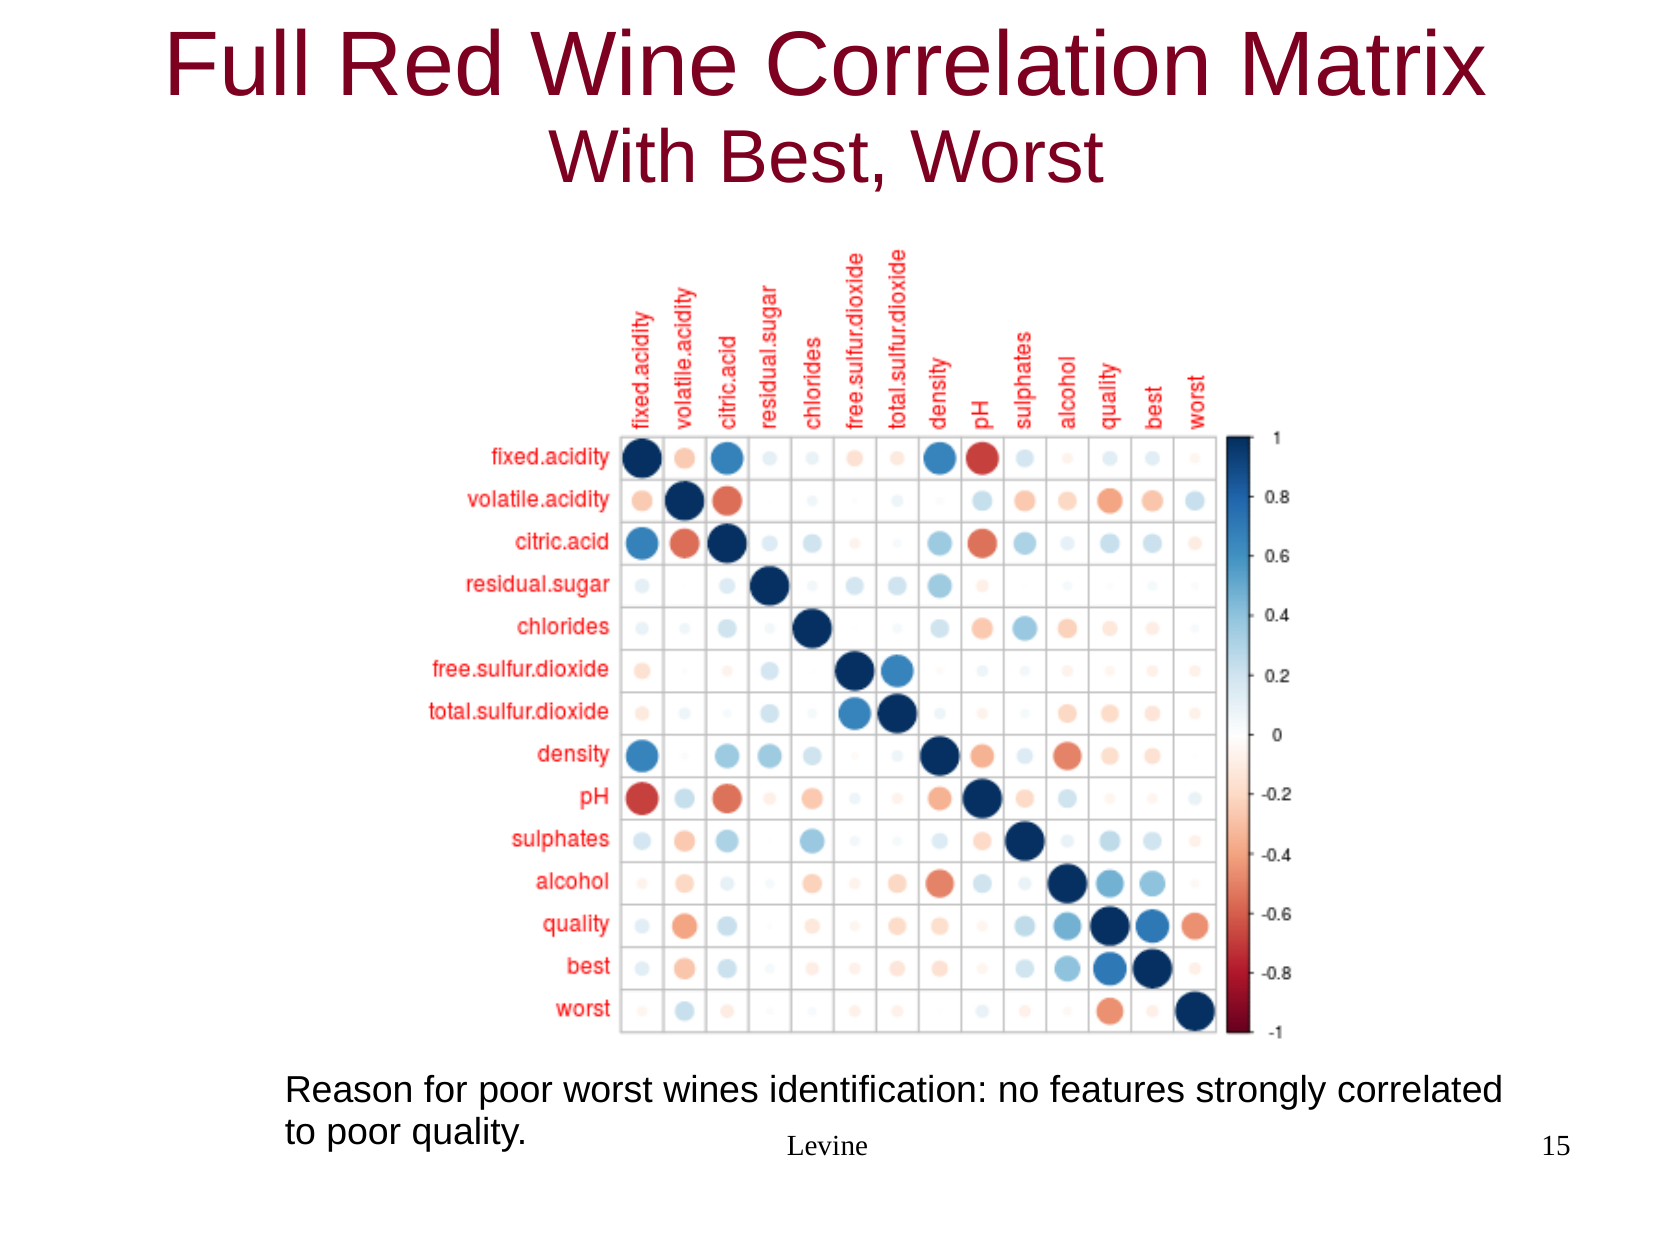

# Full Red Wine Correlation Matrix With Best, Worst
Reason for poor worst wines identification: no features strongly correlated
to poor quality.
Levine
15